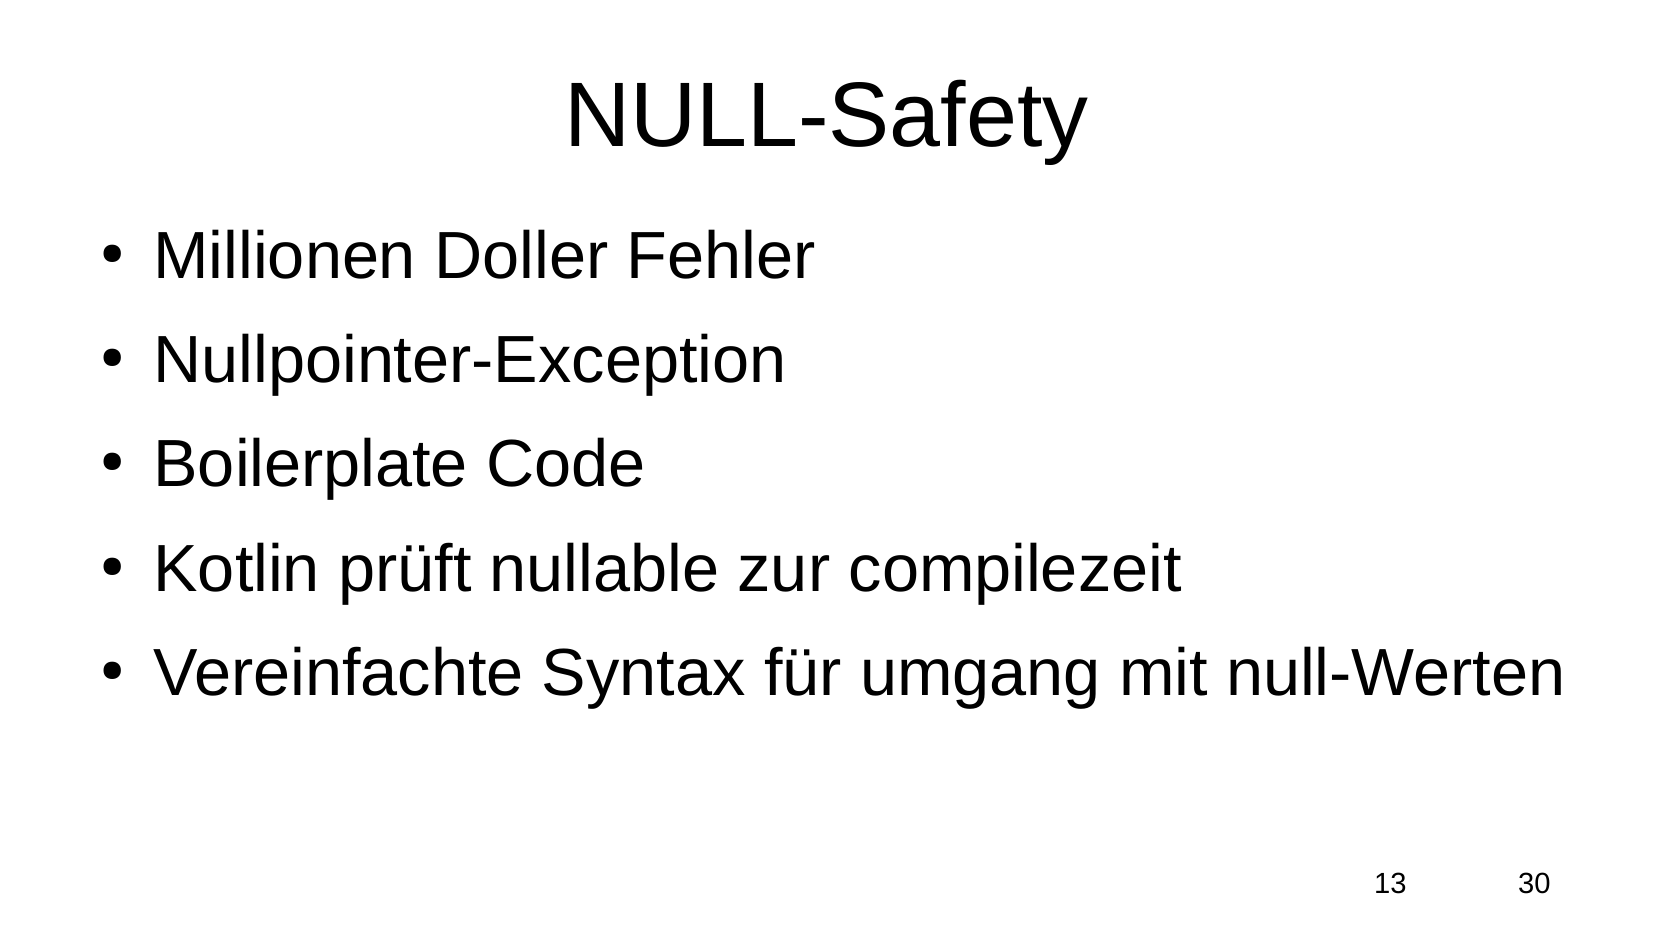

# NULL-Safety
Millionen Doller Fehler
Nullpointer-Exception
Boilerplate Code
Kotlin prüft nullable zur compilezeit
Vereinfachte Syntax für umgang mit null-Werten